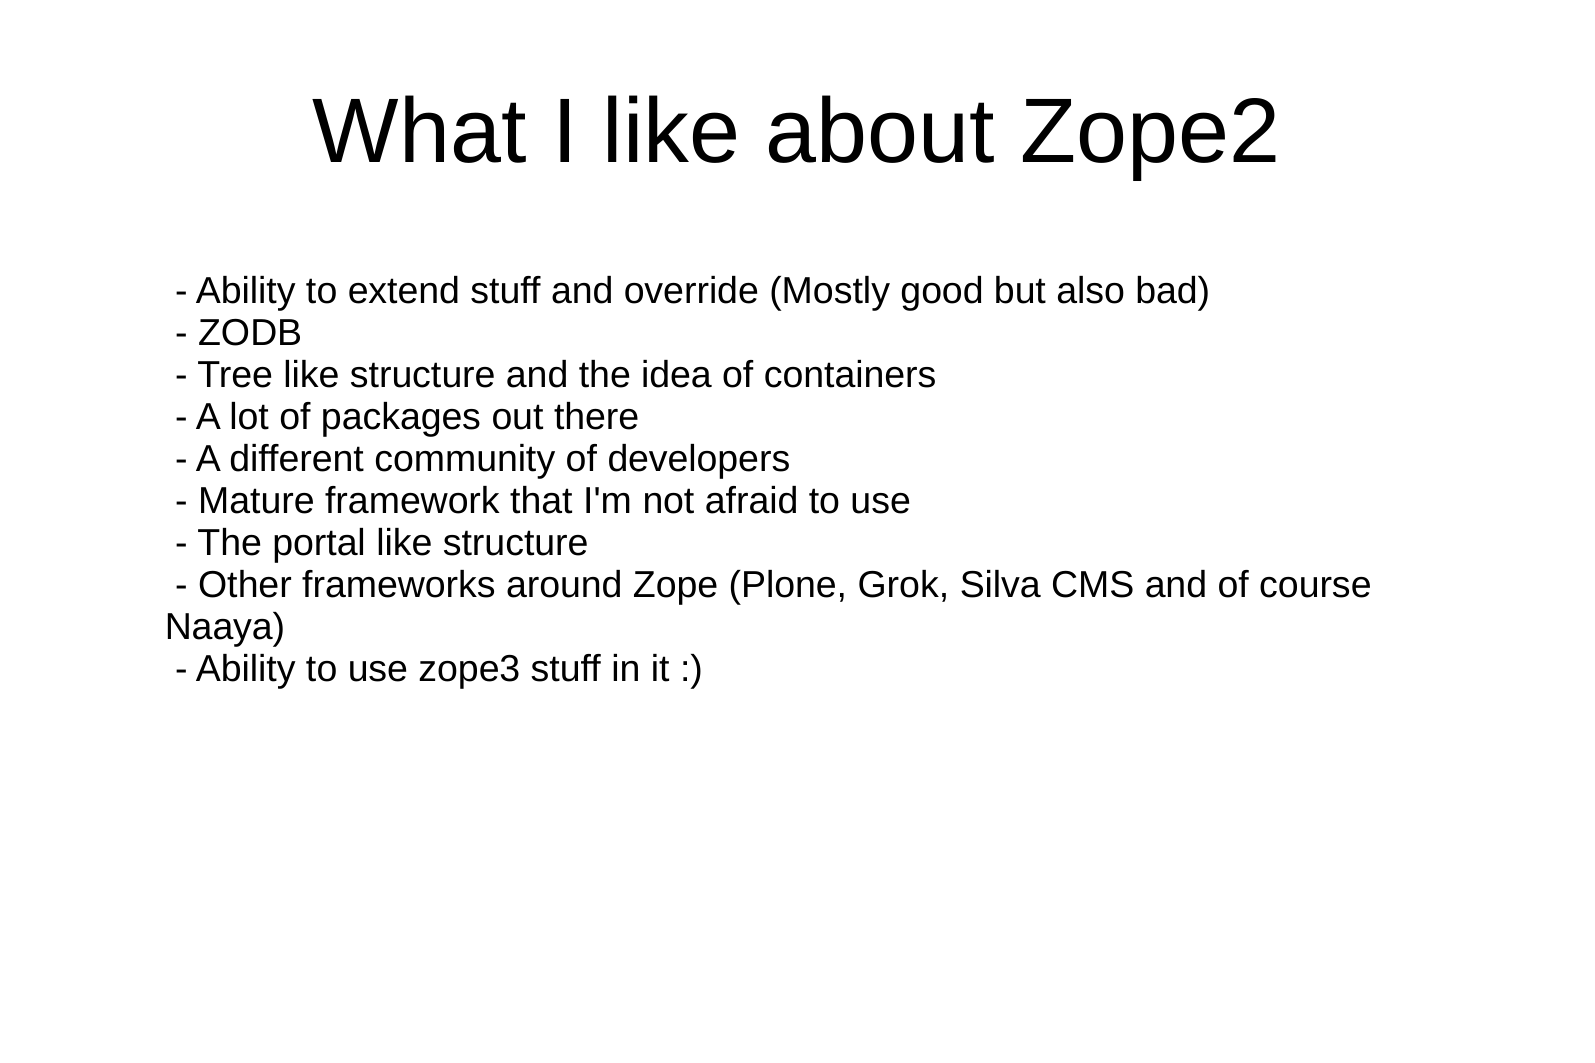

# What I like about Zope2
 - Ability to extend stuff and override (Mostly good but also bad)
 - ZODB
 - Tree like structure and the idea of containers
 - A lot of packages out there
 - A different community of developers
 - Mature framework that I'm not afraid to use
 - The portal like structure
 - Other frameworks around Zope (Plone, Grok, Silva CMS and of course Naaya)
 - Ability to use zope3 stuff in it :)